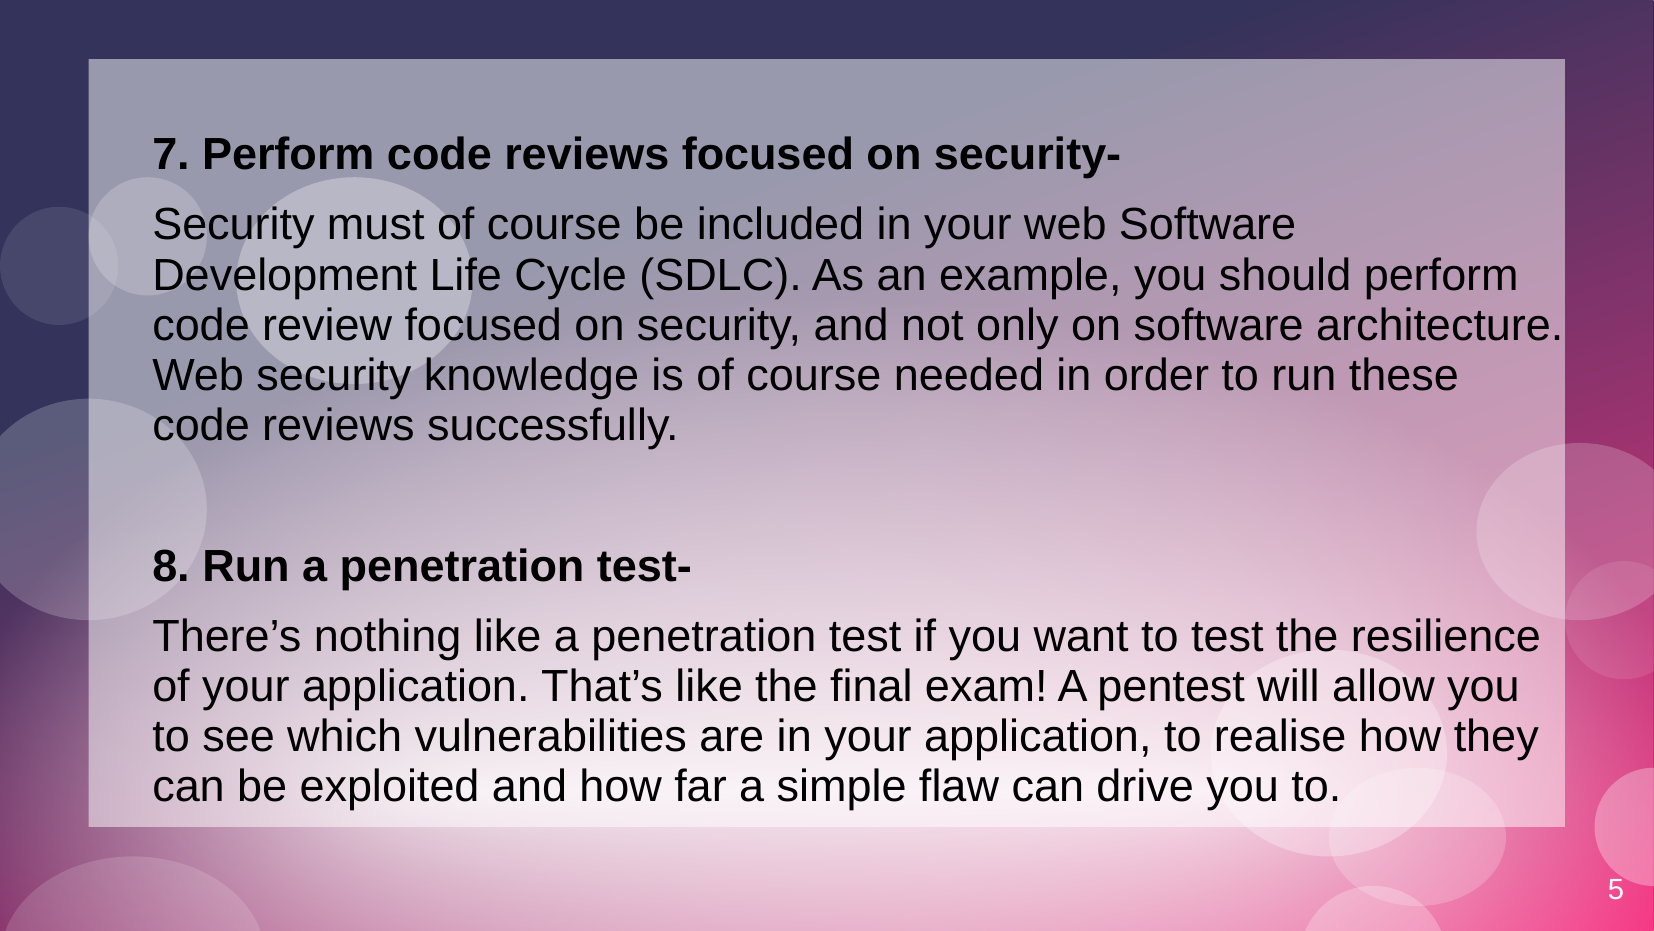

# 7. Perform code reviews focused on security-
Security must of course be included in your web Software Development Life Cycle (SDLC). As an example, you should perform code review focused on security, and not only on software architecture. Web security knowledge is of course needed in order to run these code reviews successfully.
8. Run a penetration test-
There’s nothing like a penetration test if you want to test the resilience of your application. That’s like the final exam! A pentest will allow you to see which vulnerabilities are in your application, to realise how they can be exploited and how far a simple flaw can drive you to.